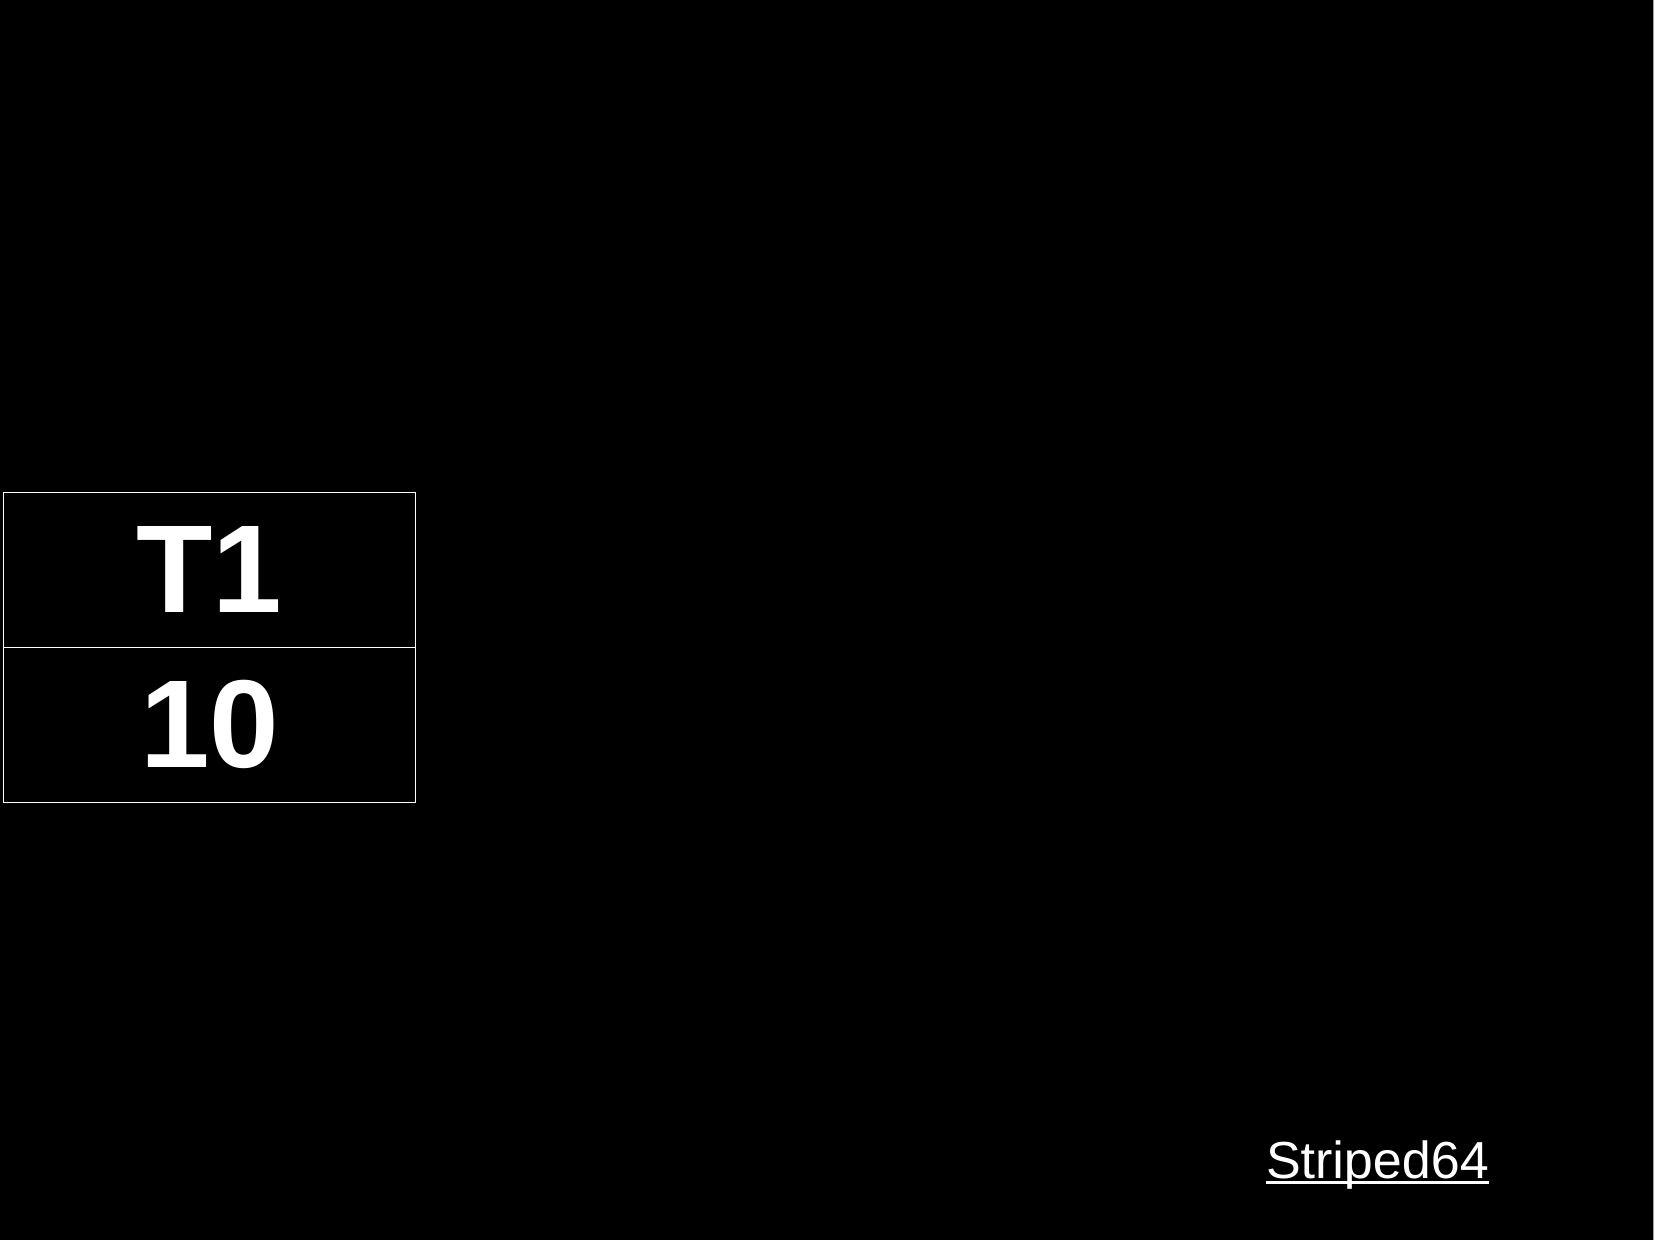

| T1 |
| --- |
| 10 |
Striped64